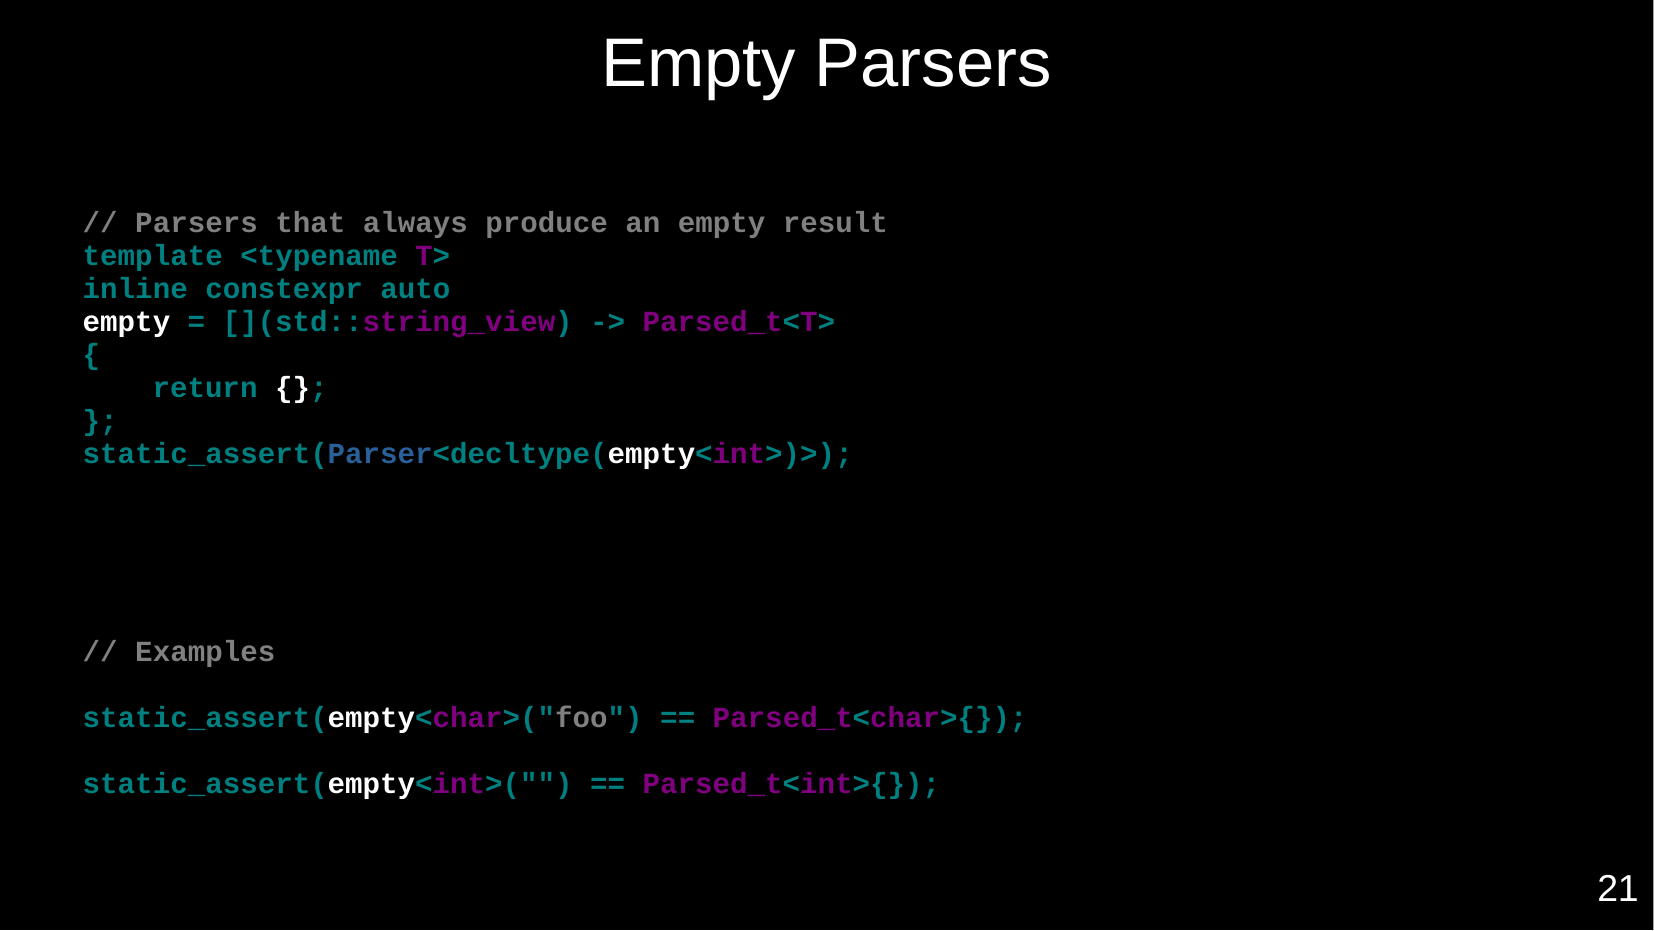

Empty Parsers
# // Parsers that always produce an empty result
template <typename T>
inline constexpr auto
empty = [](std::string_view) -> Parsed_t<T>
{
 return {};
};
static_assert(Parser<decltype(empty<int>)>);
// Examples
static_assert(empty<char>("foo") == Parsed_t<char>{});
static_assert(empty<int>("") == Parsed_t<int>{});